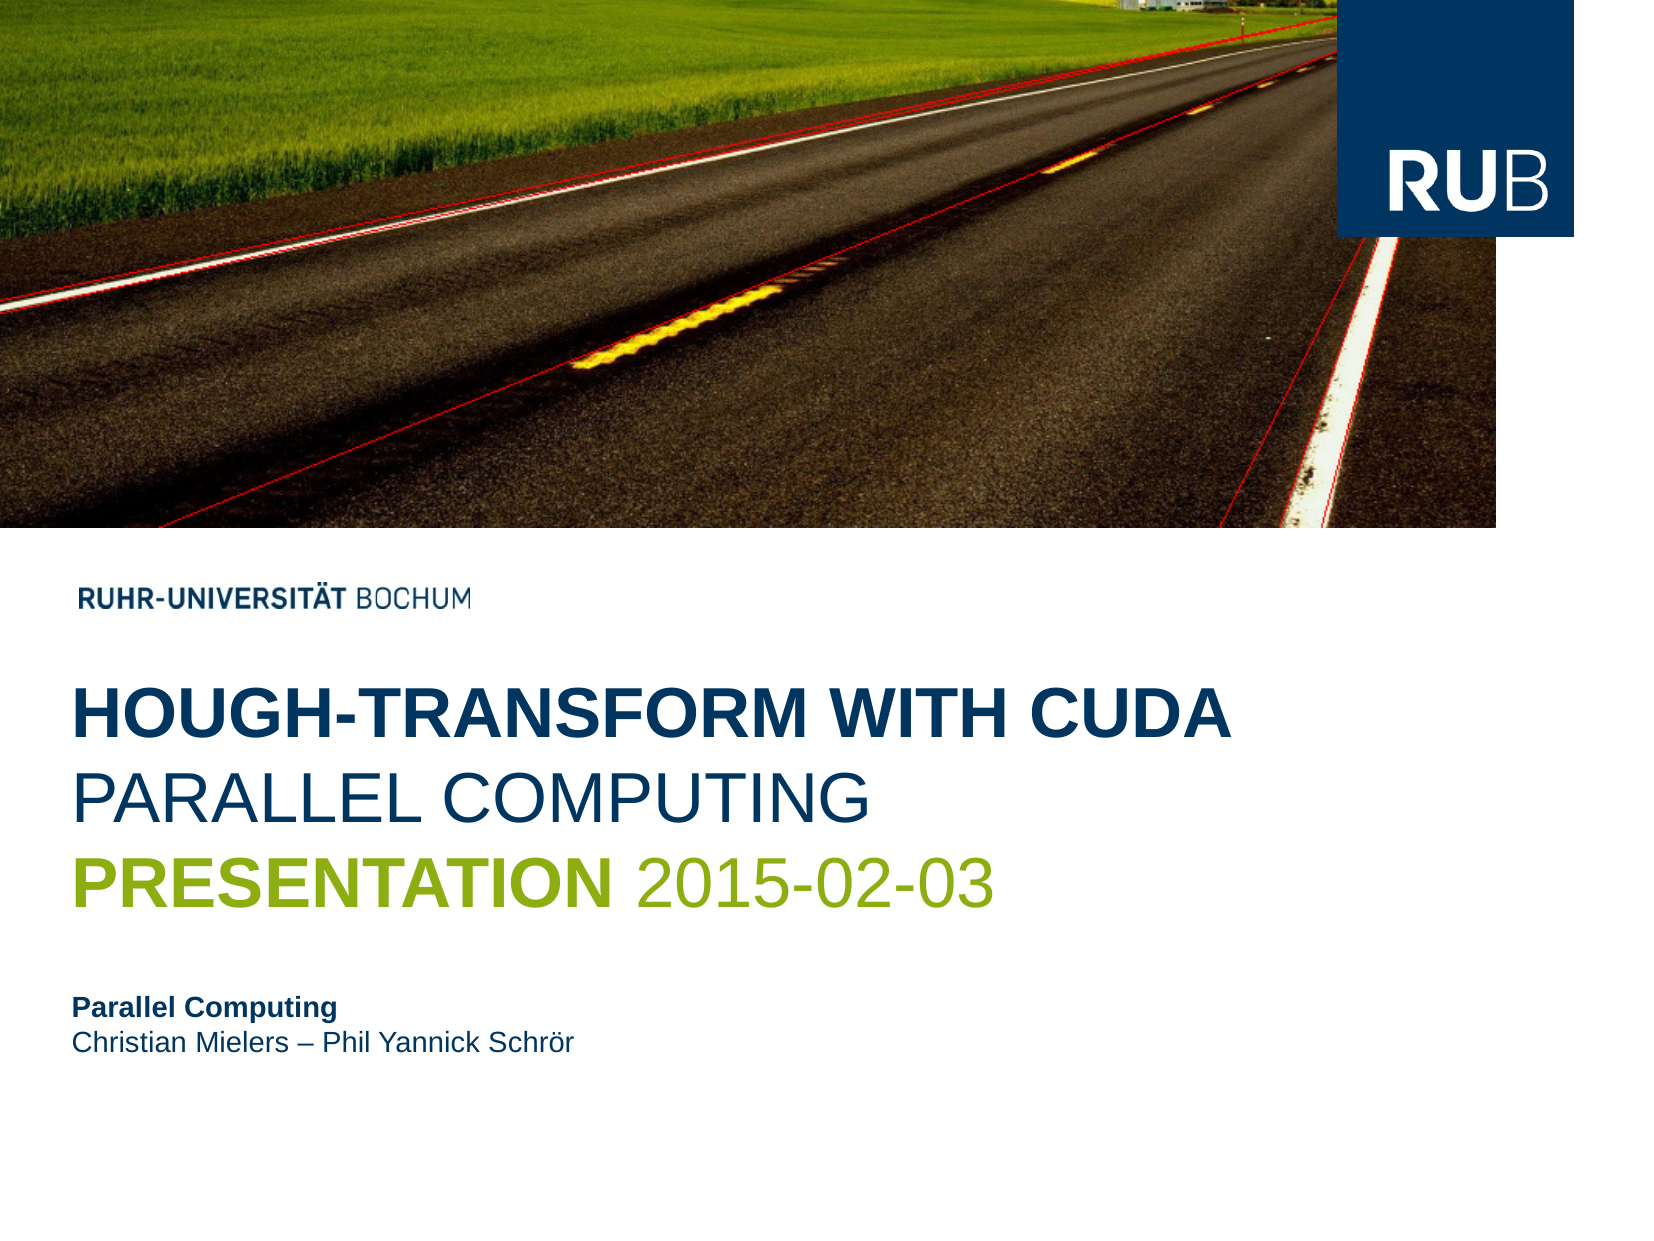

HOUGH-TRANSFORM WITH CUDA
PARALLEL COMPUTING
PRESENTATION 2015-02-03
Parallel Computing
Christian Mielers – Phil Yannick Schrör